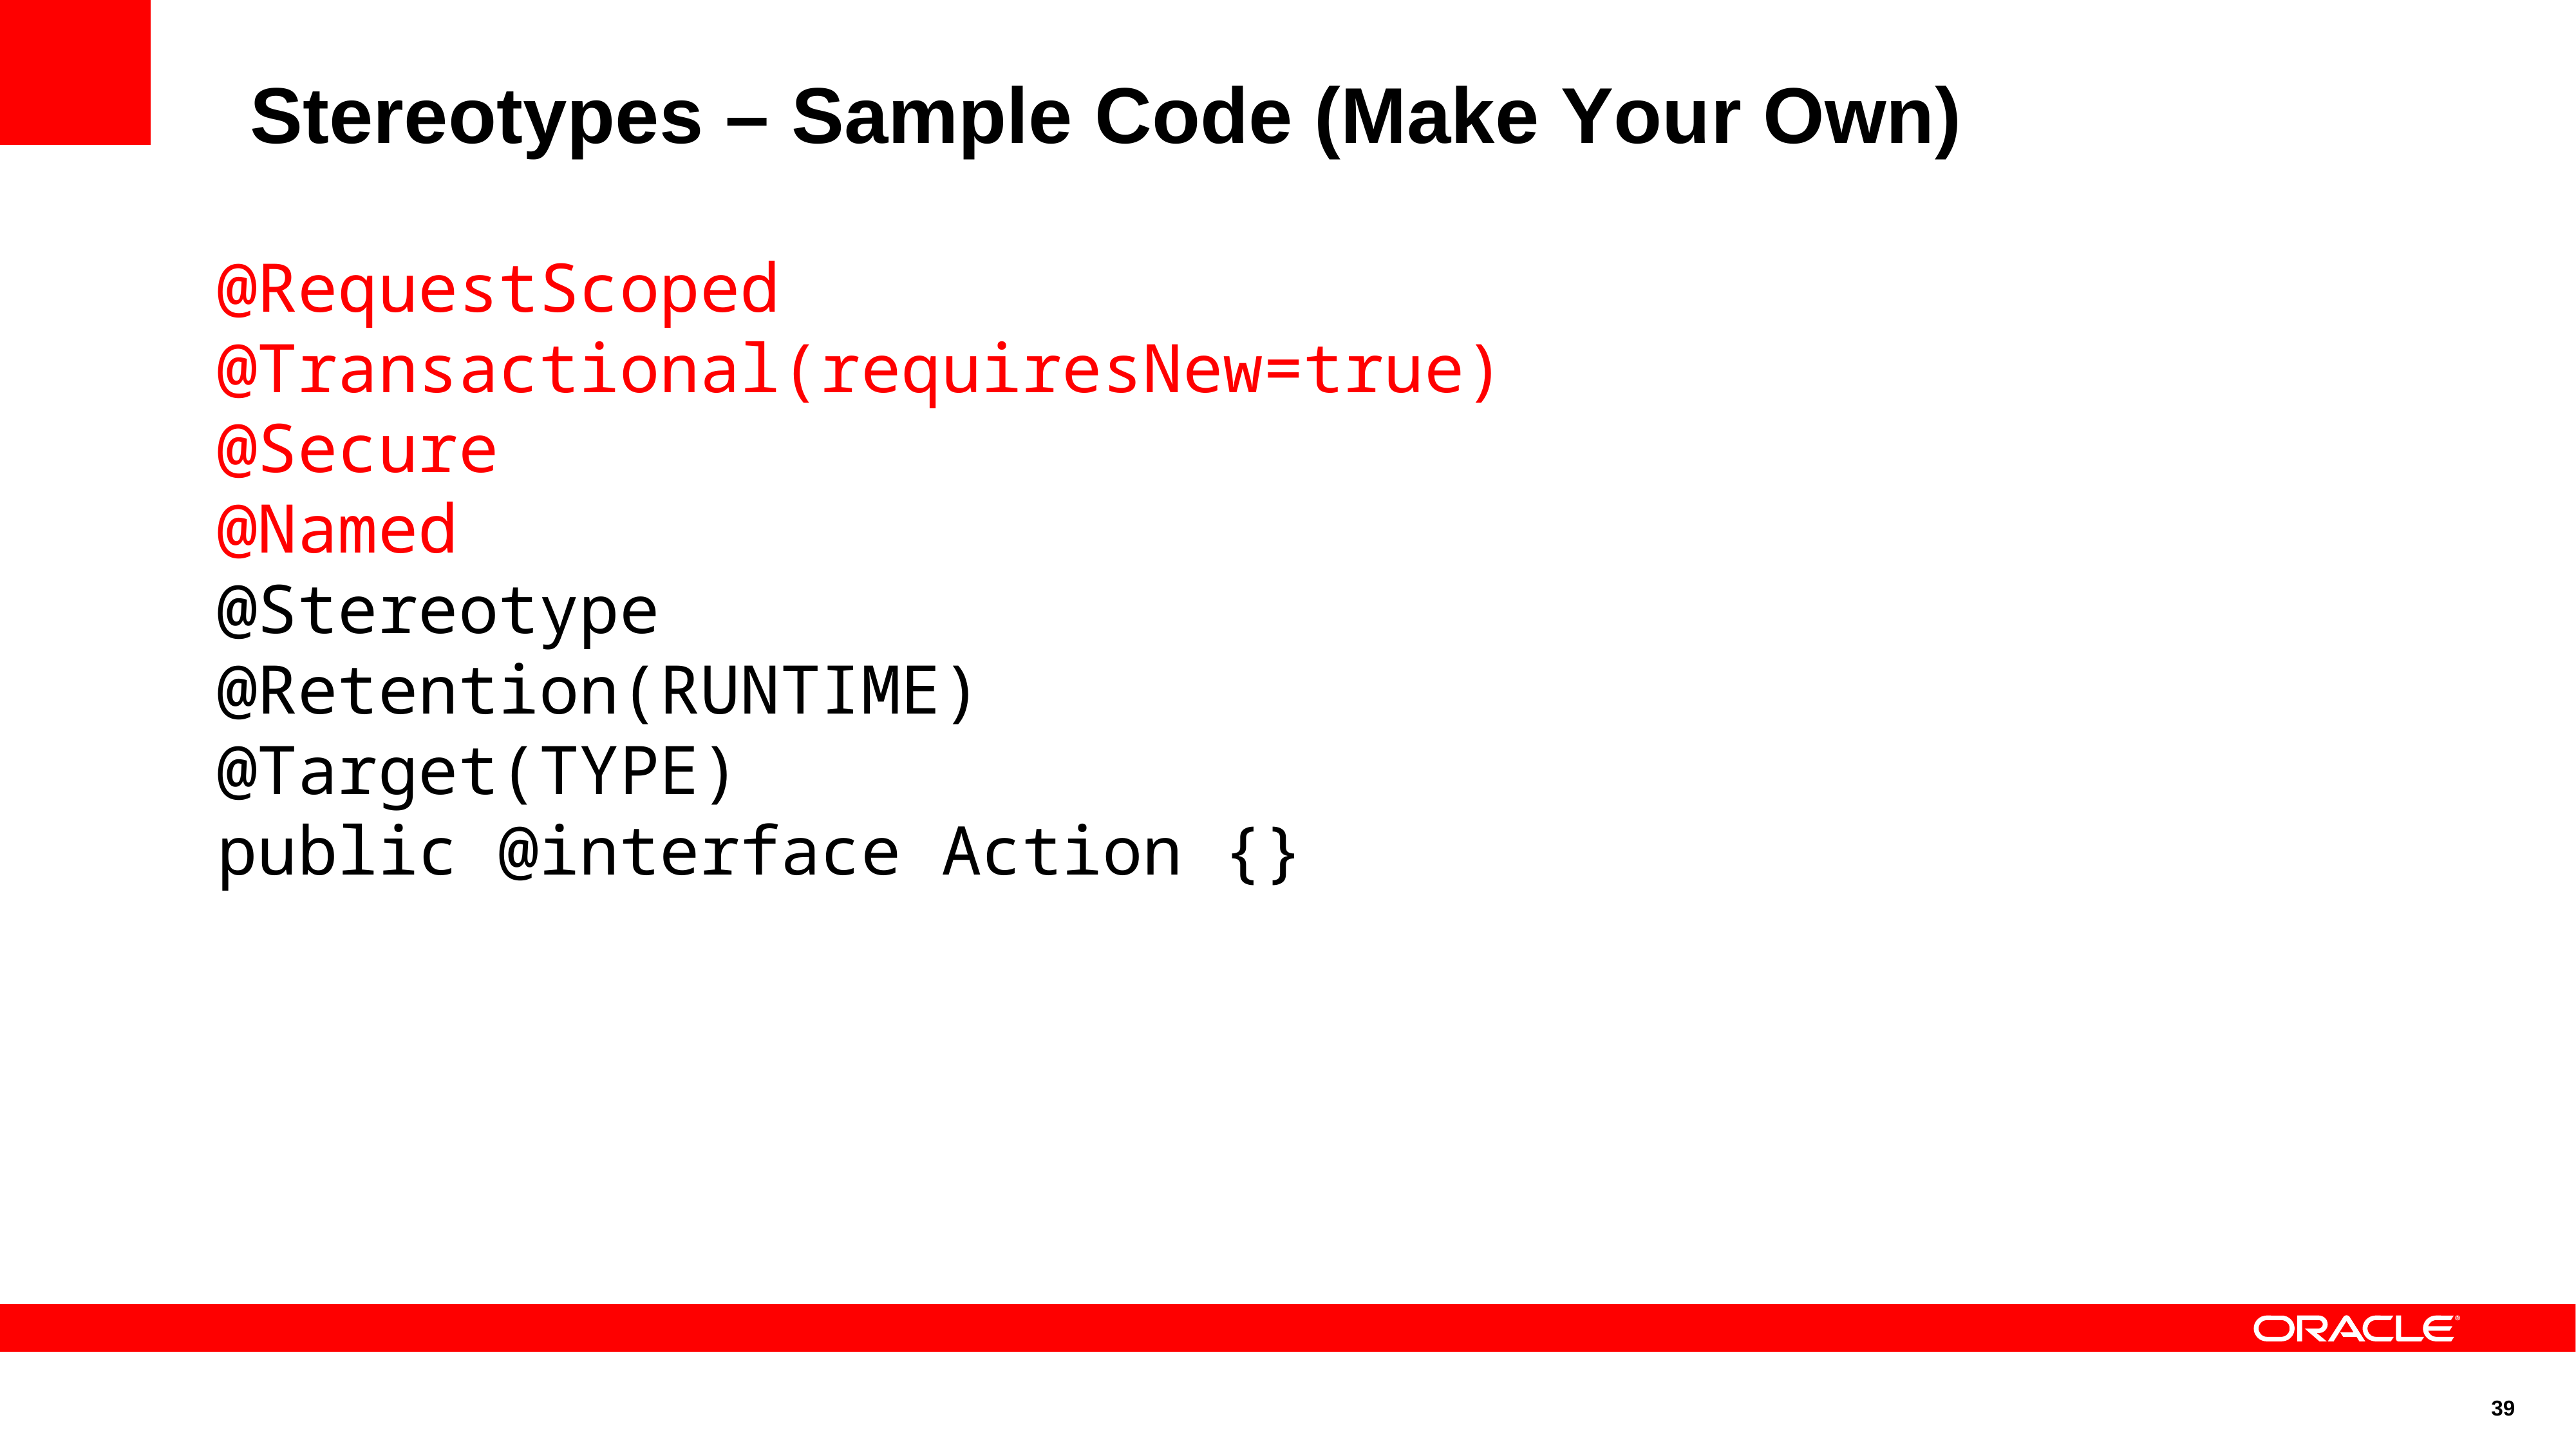

# Stereotypes – Sample Code (Make Your Own)
@RequestScoped
@Transactional(requiresNew=true)
@Secure
@Named
@Stereotype
@Retention(RUNTIME)
@Target(TYPE)
public @interface Action {}